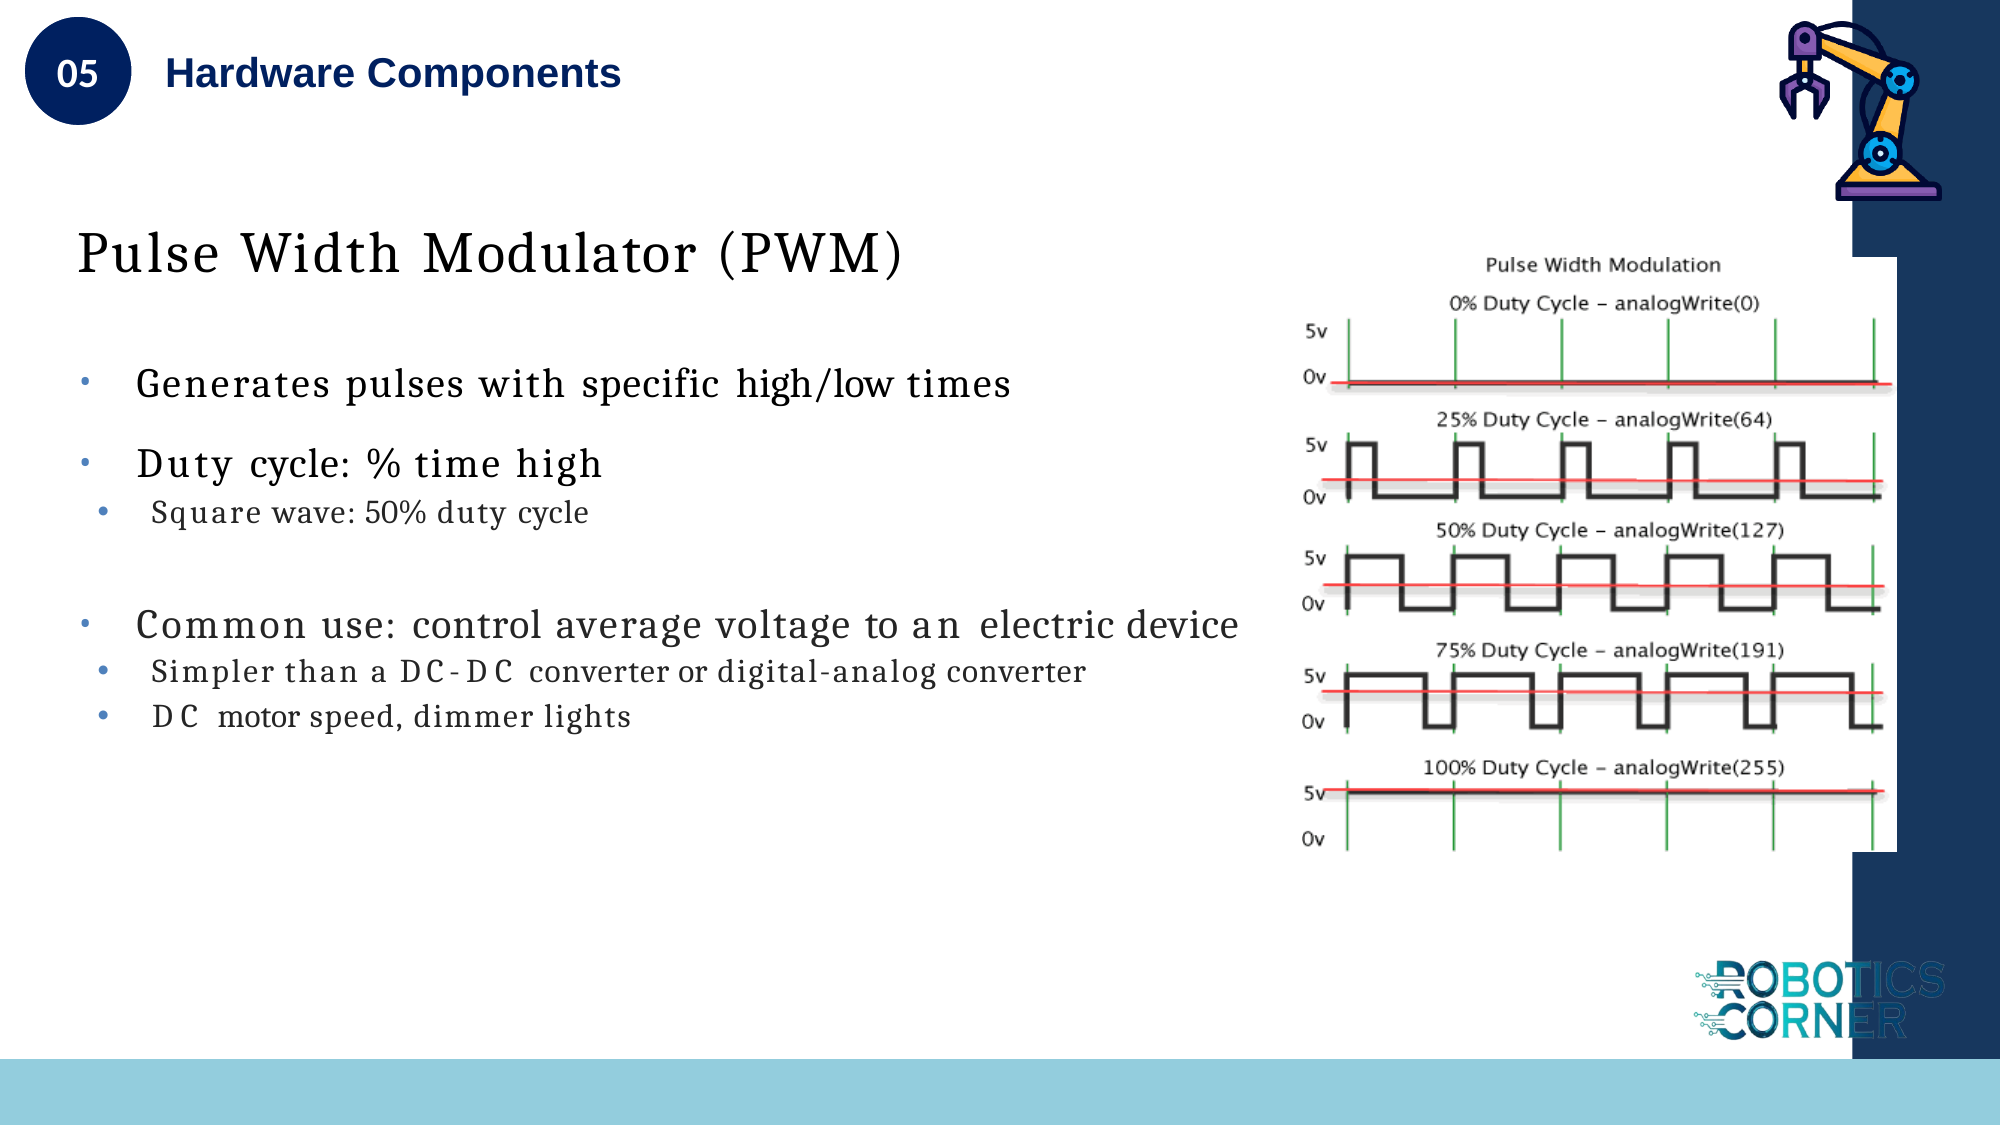

05
Hardware Components
Pulse Width Modulator (PWM)
Generates pulses with specific high/low times
Duty cycle: % time high
🞄	Square wave: 50% duty cycle
Common use: control average voltage to an electric device
🞄	Simpler than a DC-DC converter or digital-analog converter
🞄	DC motor speed, dimmer lights